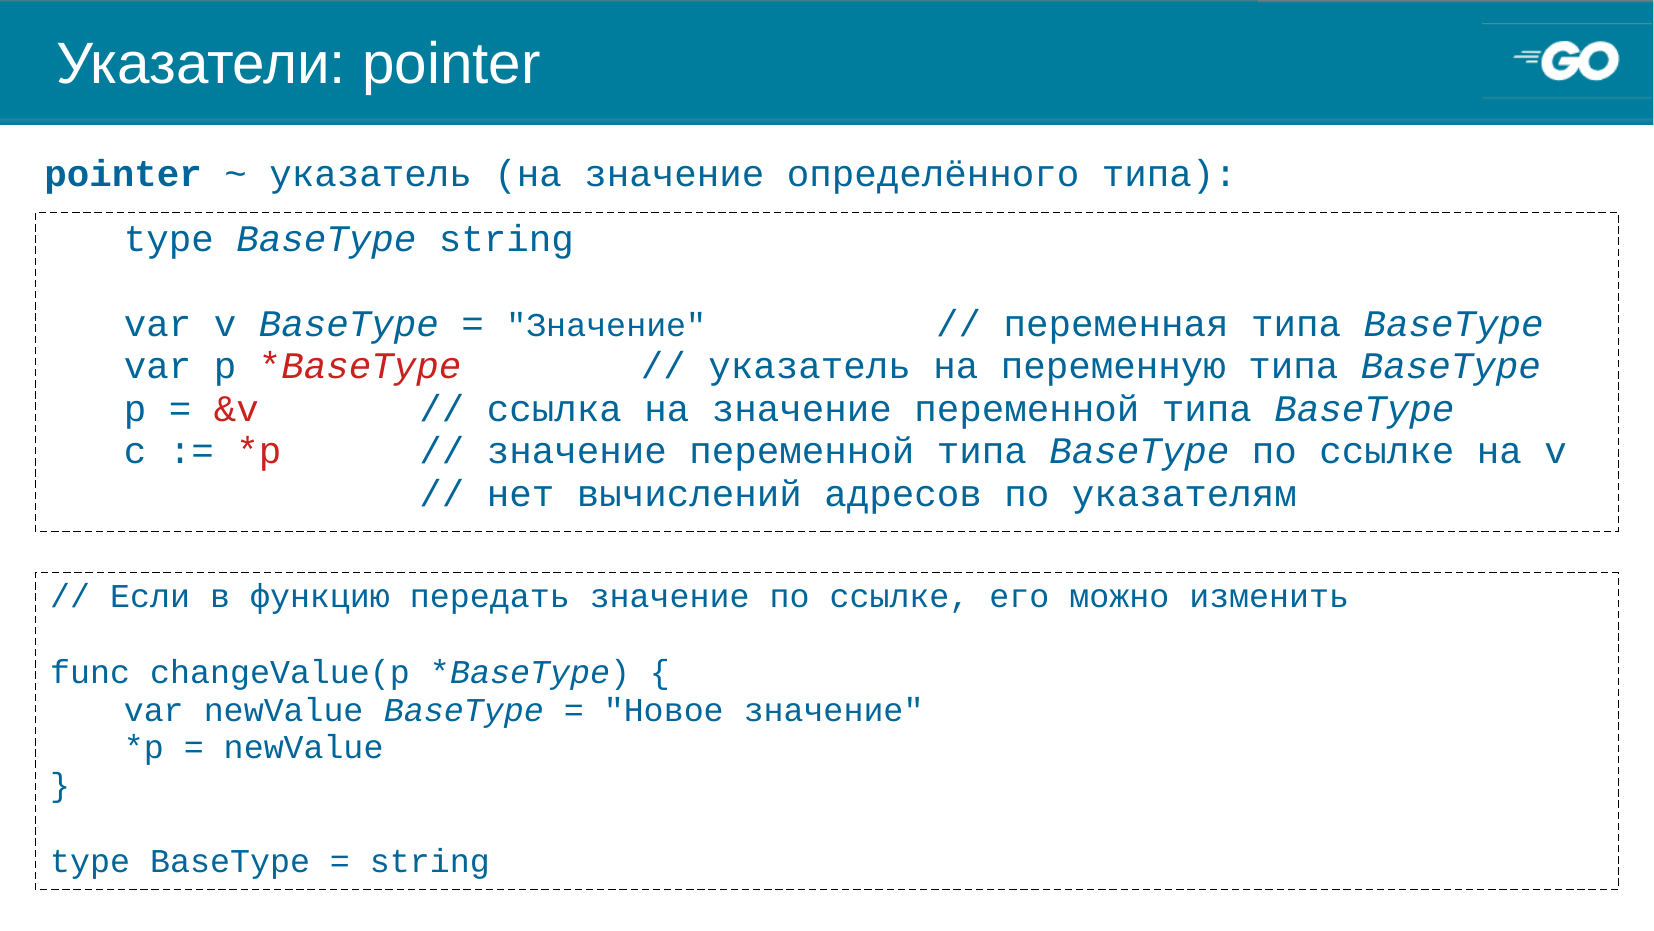

Указатели: pointer
pointer ~ указатель (на значение определённого типа):
	type BaseType string
	var v BaseType = "Значение"				// переменная типа BaseType
	var p *BaseType			// указатель на переменную типа BaseType
	p = &v			// ссылка на значение переменной типа BaseType
	c := *p		// значение переменной типа BaseType по ссылке на v
					// нет вычислений адресов по указателям
// Если в функцию передать значение по ссылке, его можно изменить
func changeValue(p *BaseType) {
	var newValue BaseType = "Новое значение"
	*p = newValue
}
type BaseType = string